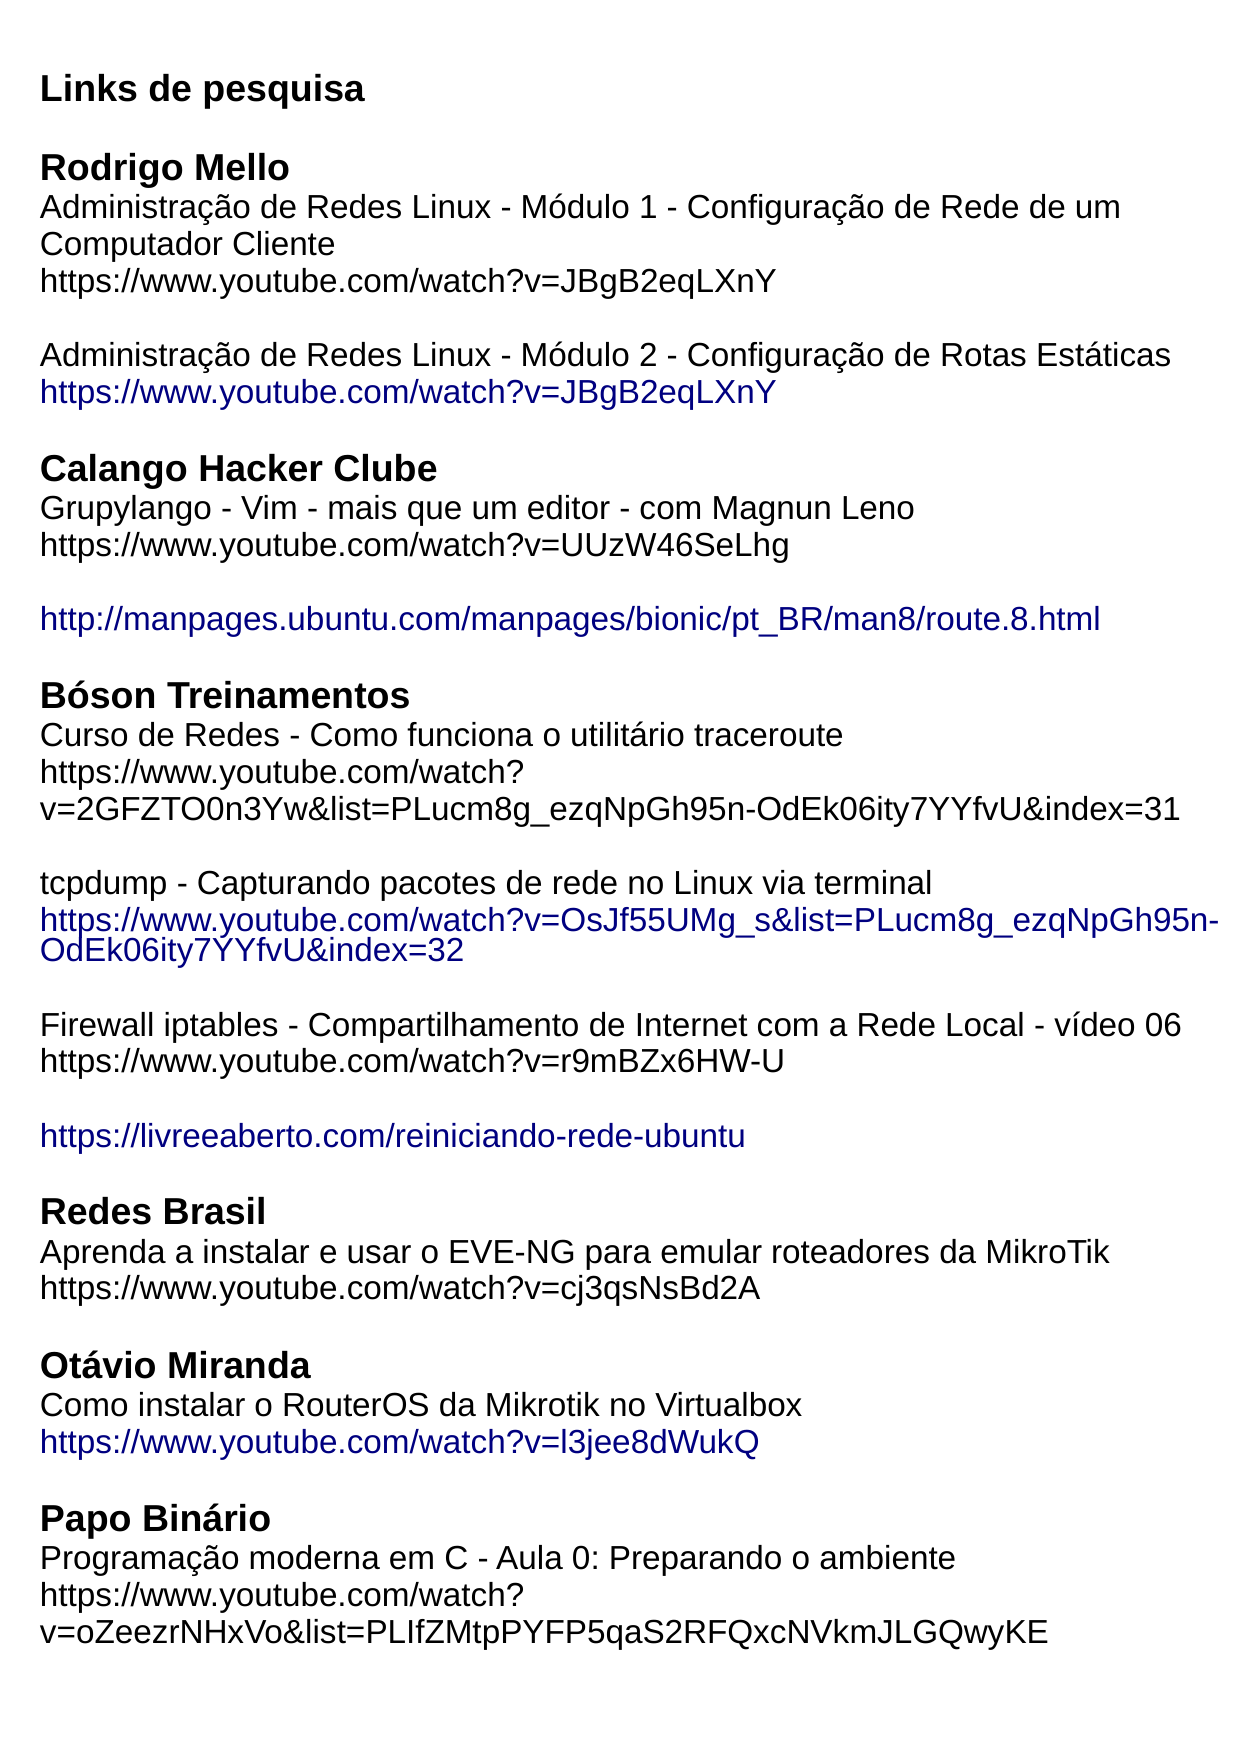

Links de pesquisa
Rodrigo Mello
Administração de Redes Linux - Módulo 1 - Configuração de Rede de um Computador Cliente
https://www.youtube.com/watch?v=JBgB2eqLXnY
Administração de Redes Linux - Módulo 2 - Configuração de Rotas Estáticas
https://www.youtube.com/watch?v=JBgB2eqLXnY
Calango Hacker Clube
Grupylango - Vim - mais que um editor - com Magnun Leno
https://www.youtube.com/watch?v=UUzW46SeLhg
http://manpages.ubuntu.com/manpages/bionic/pt_BR/man8/route.8.html
Bóson Treinamentos
Curso de Redes - Como funciona o utilitário traceroute
https://www.youtube.com/watch?v=2GFZTO0n3Yw&list=PLucm8g_ezqNpGh95n-OdEk06ity7YYfvU&index=31
tcpdump - Capturando pacotes de rede no Linux via terminal
https://www.youtube.com/watch?v=OsJf55UMg_s&list=PLucm8g_ezqNpGh95n-OdEk06ity7YYfvU&index=32
Firewall iptables - Compartilhamento de Internet com a Rede Local - vídeo 06
https://www.youtube.com/watch?v=r9mBZx6HW-U
https://livreeaberto.com/reiniciando-rede-ubuntu
Redes Brasil
Aprenda a instalar e usar o EVE-NG para emular roteadores da MikroTik
https://www.youtube.com/watch?v=cj3qsNsBd2A
Otávio Miranda
Como instalar o RouterOS da Mikrotik no Virtualbox
https://www.youtube.com/watch?v=l3jee8dWukQ
Papo Binário
Programação moderna em C - Aula 0: Preparando o ambiente
https://www.youtube.com/watch?v=oZeezrNHxVo&list=PLIfZMtpPYFP5qaS2RFQxcNVkmJLGQwyKE